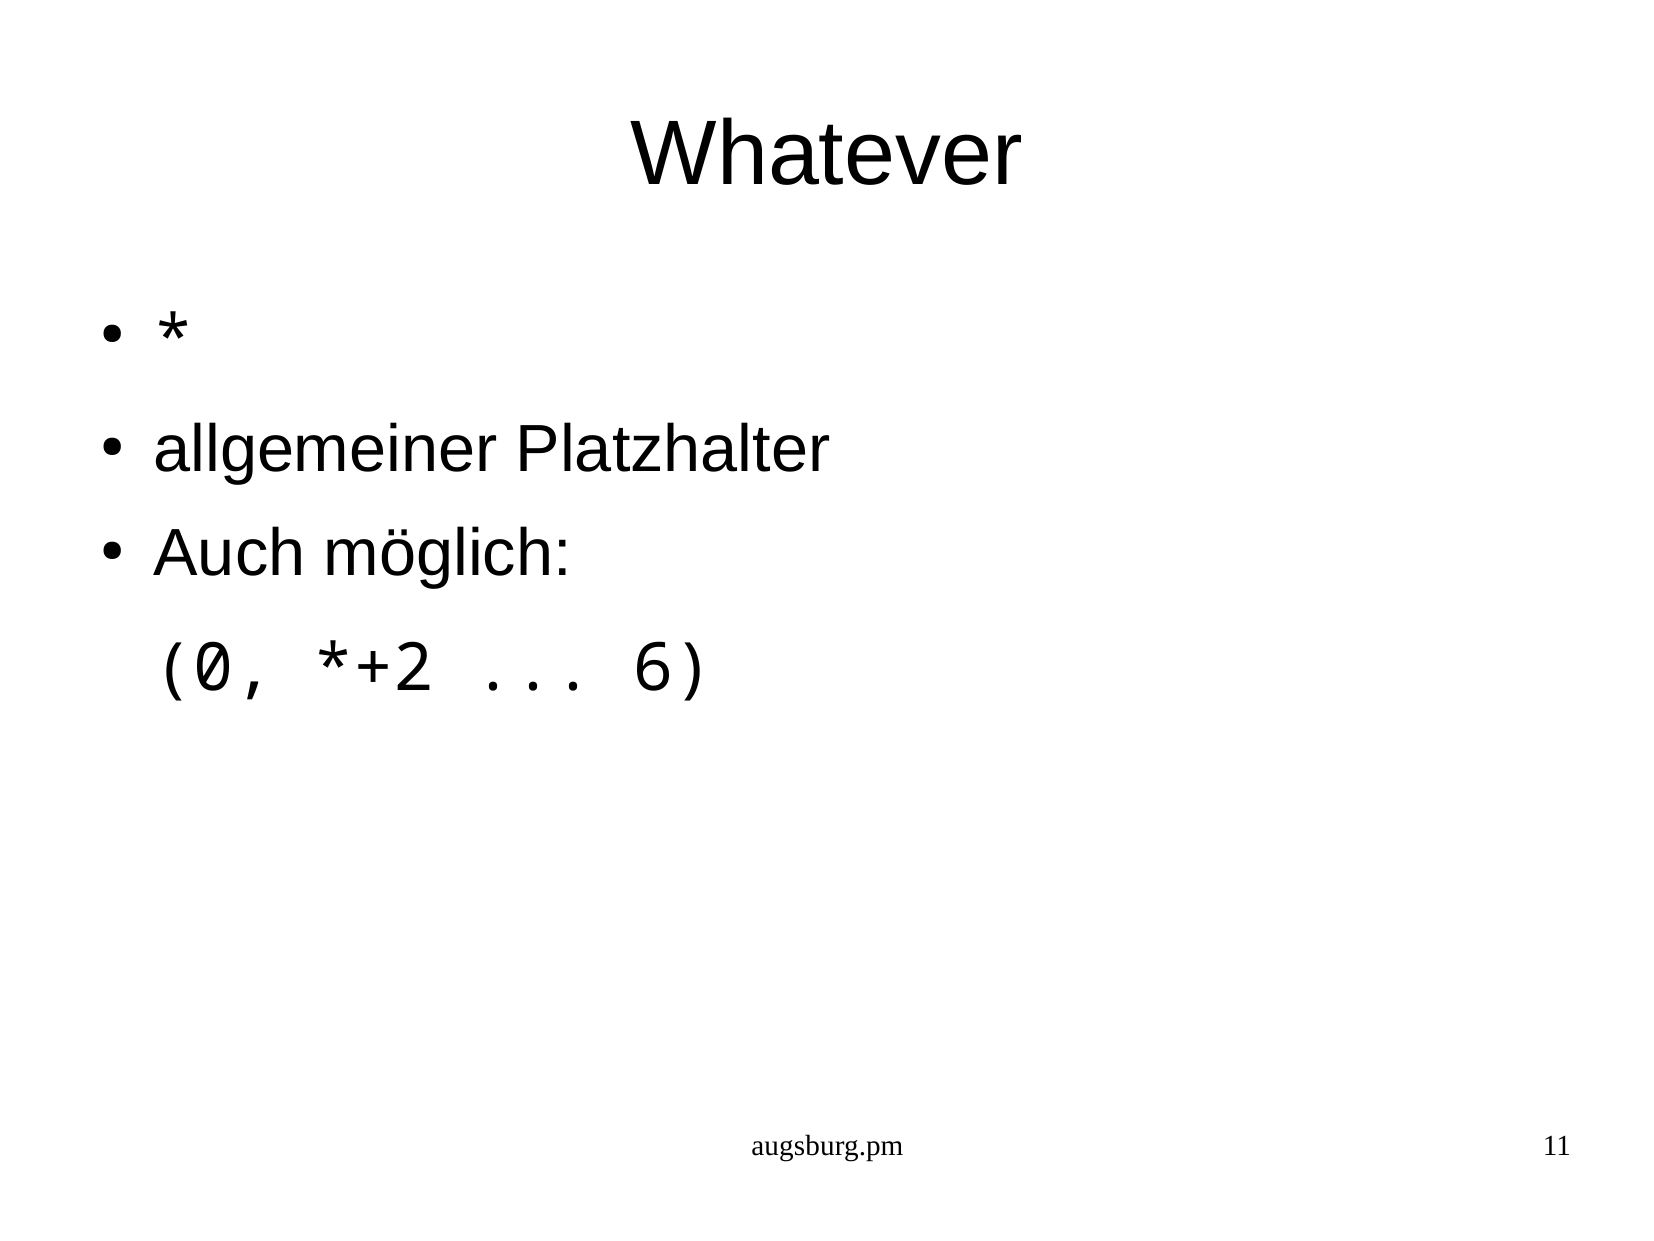

# Whatever
*
allgemeiner Platzhalter
Auch möglich:
(0, *+2 ... 6)
augsburg.pm
11